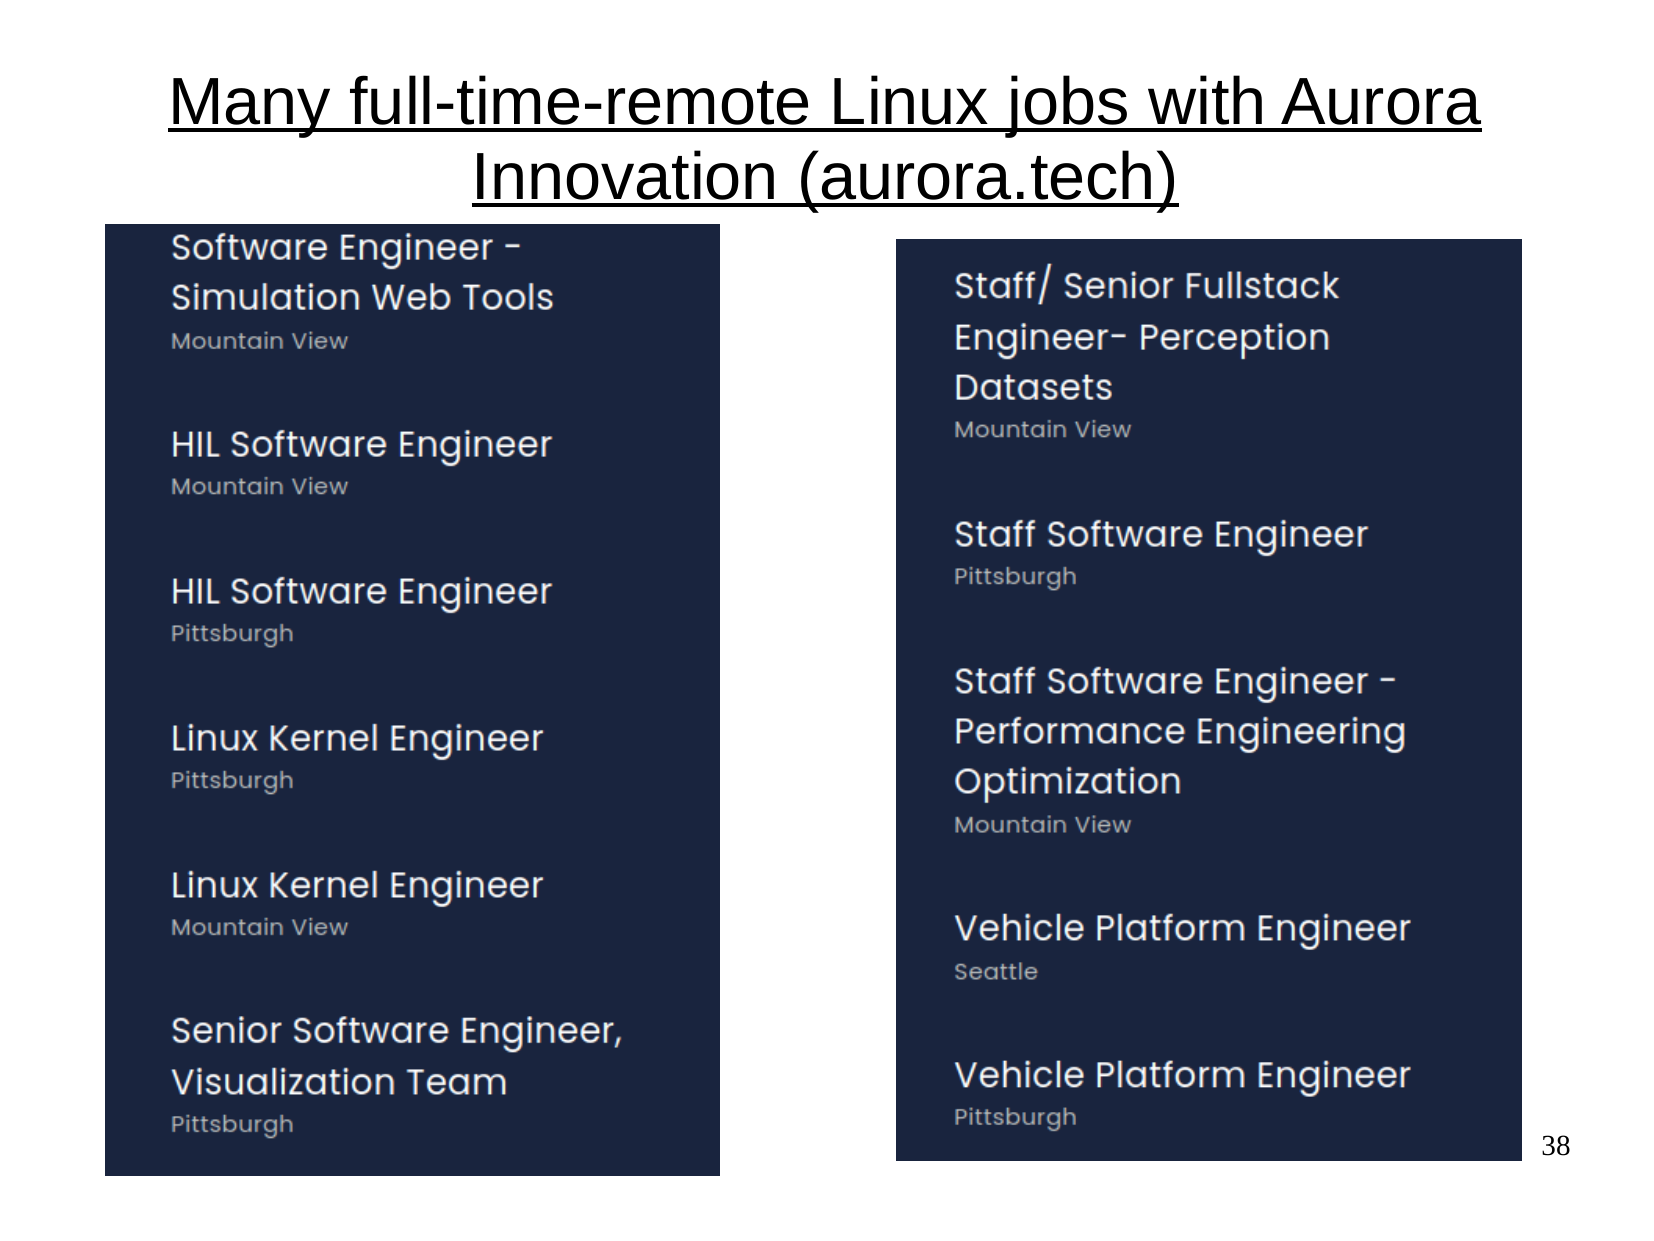

# Many full-time-remote Linux jobs with Aurora Innovation (aurora.tech)
38